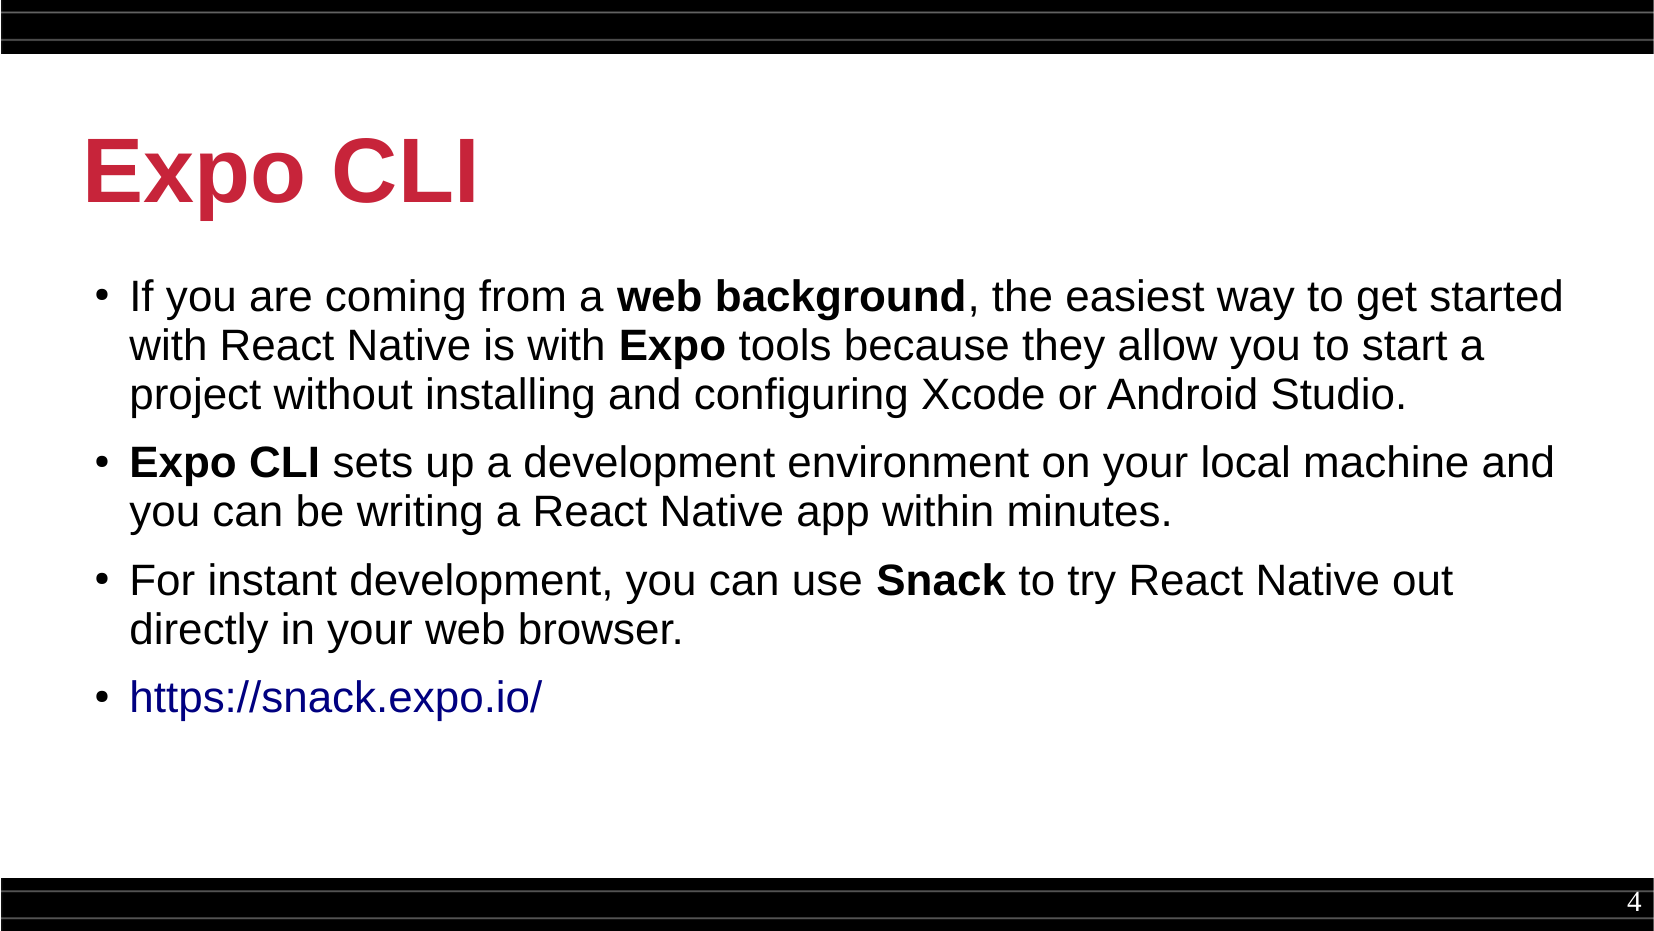

# Expo CLI
If you are coming from a web background, the easiest way to get started with React Native is with Expo tools because they allow you to start a project without installing and configuring Xcode or Android Studio.
Expo CLI sets up a development environment on your local machine and you can be writing a React Native app within minutes.
For instant development, you can use Snack to try React Native out directly in your web browser.
https://snack.expo.io/